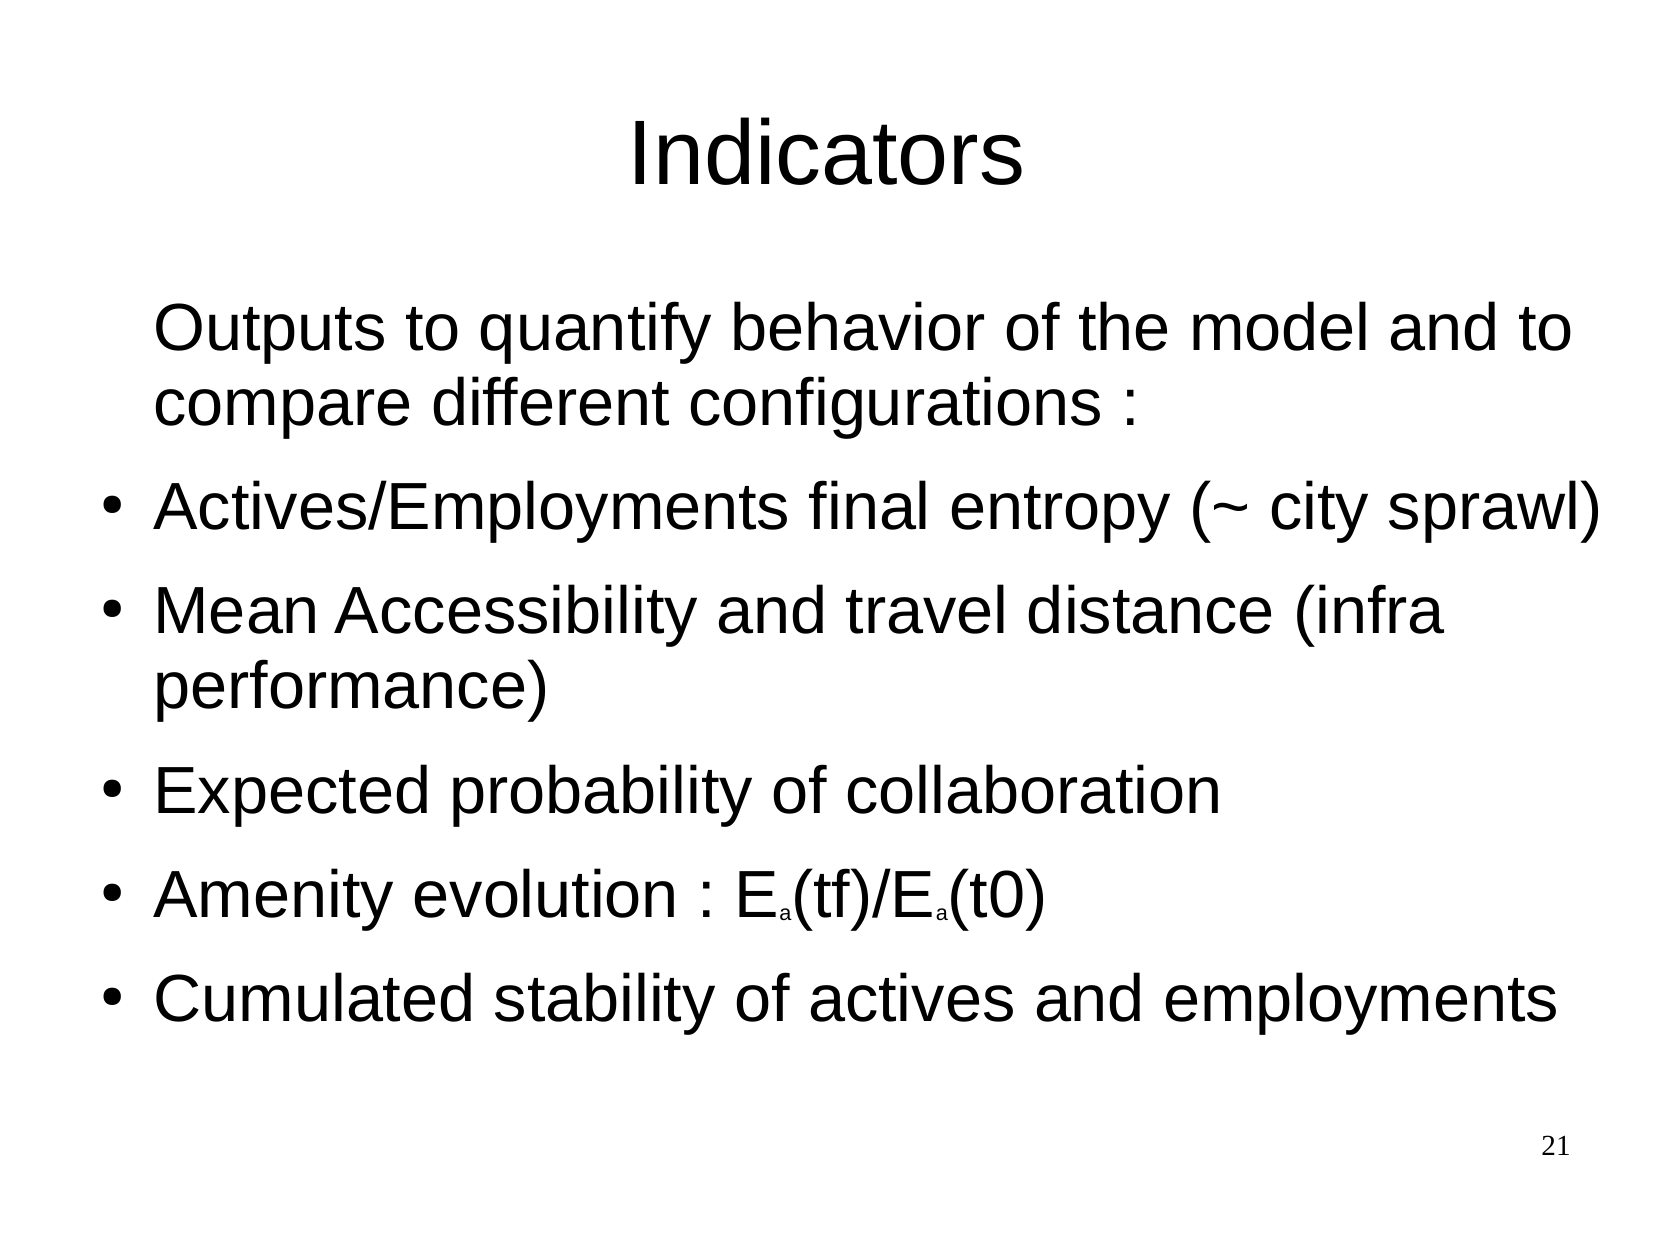

# Indicators
Outputs to quantify behavior of the model and to compare different configurations :
Actives/Employments final entropy (~ city sprawl)
Mean Accessibility and travel distance (infra performance)
Expected probability of collaboration
Amenity evolution : Ea(tf)/Ea(t0)
Cumulated stability of actives and employments
21